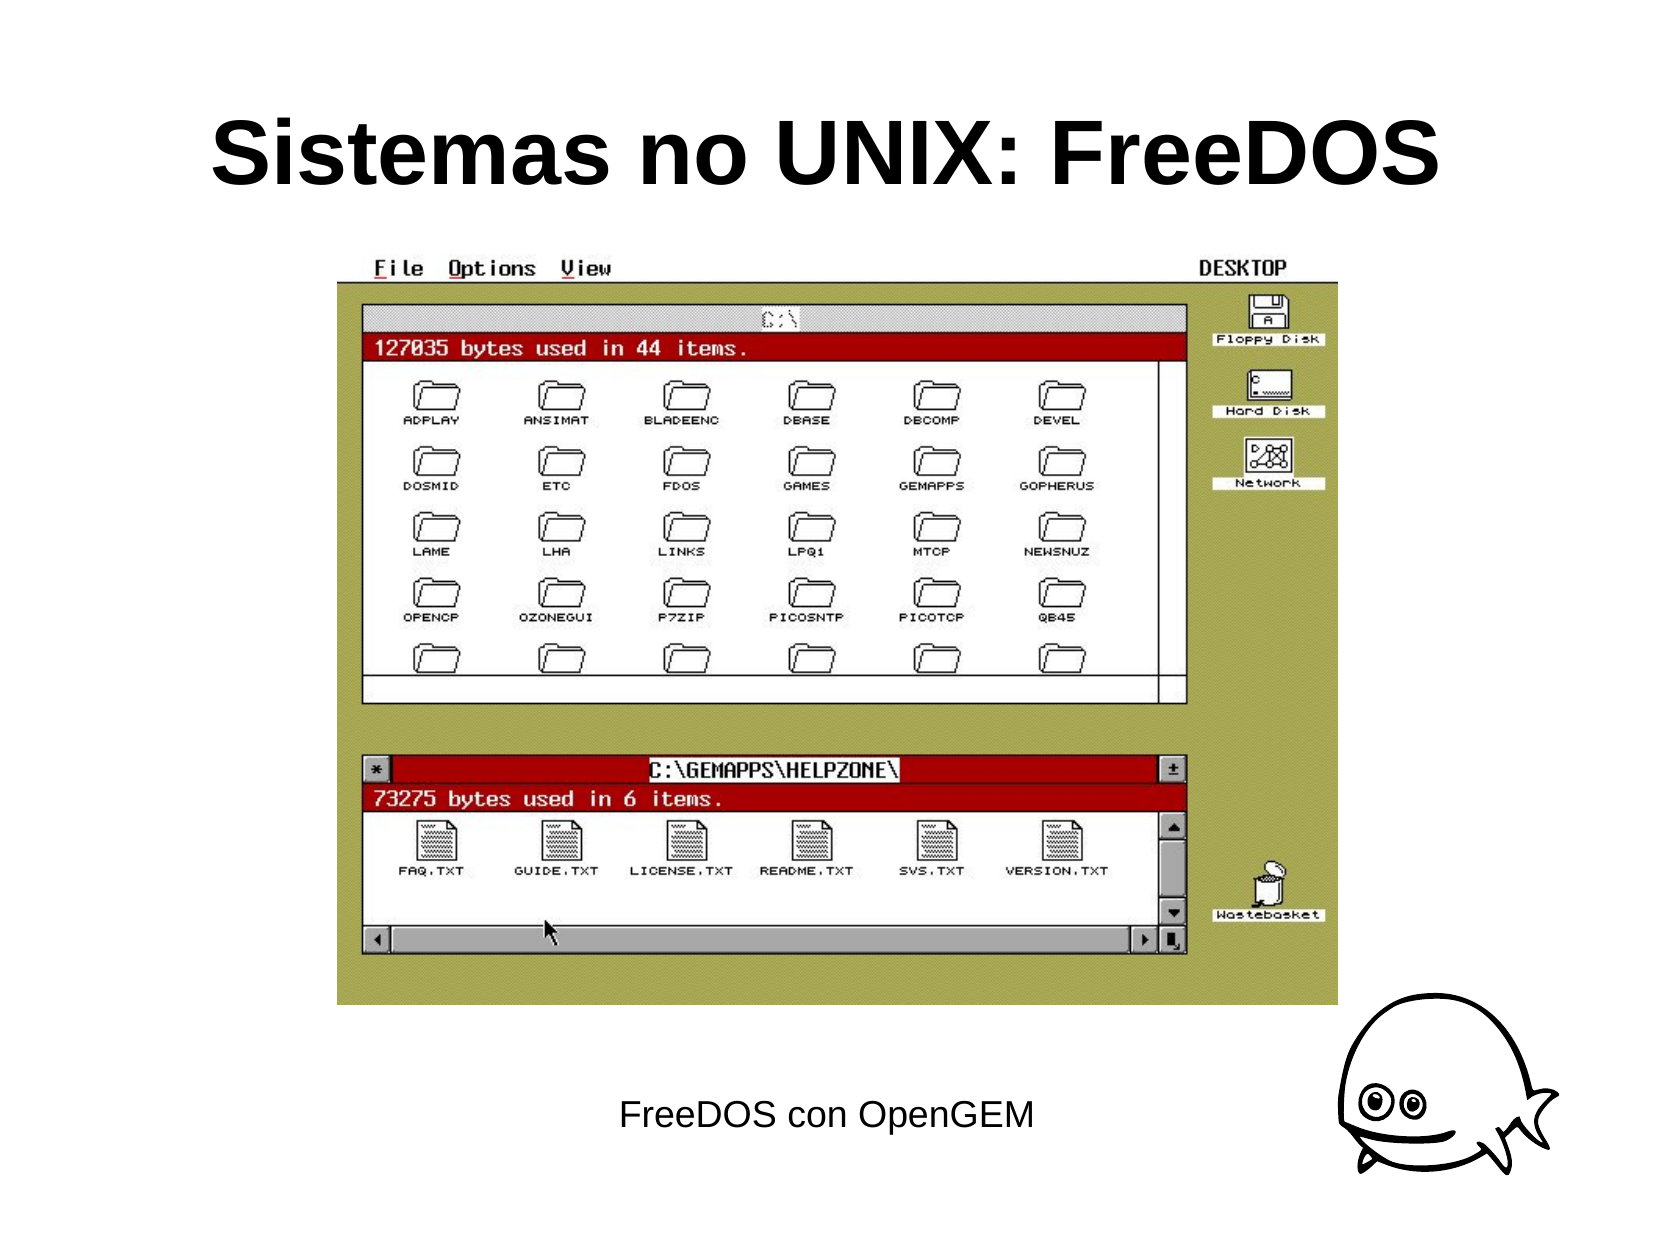

# Sistemas no UNIX: FreeDOS
FreeDOS con OpenGEM